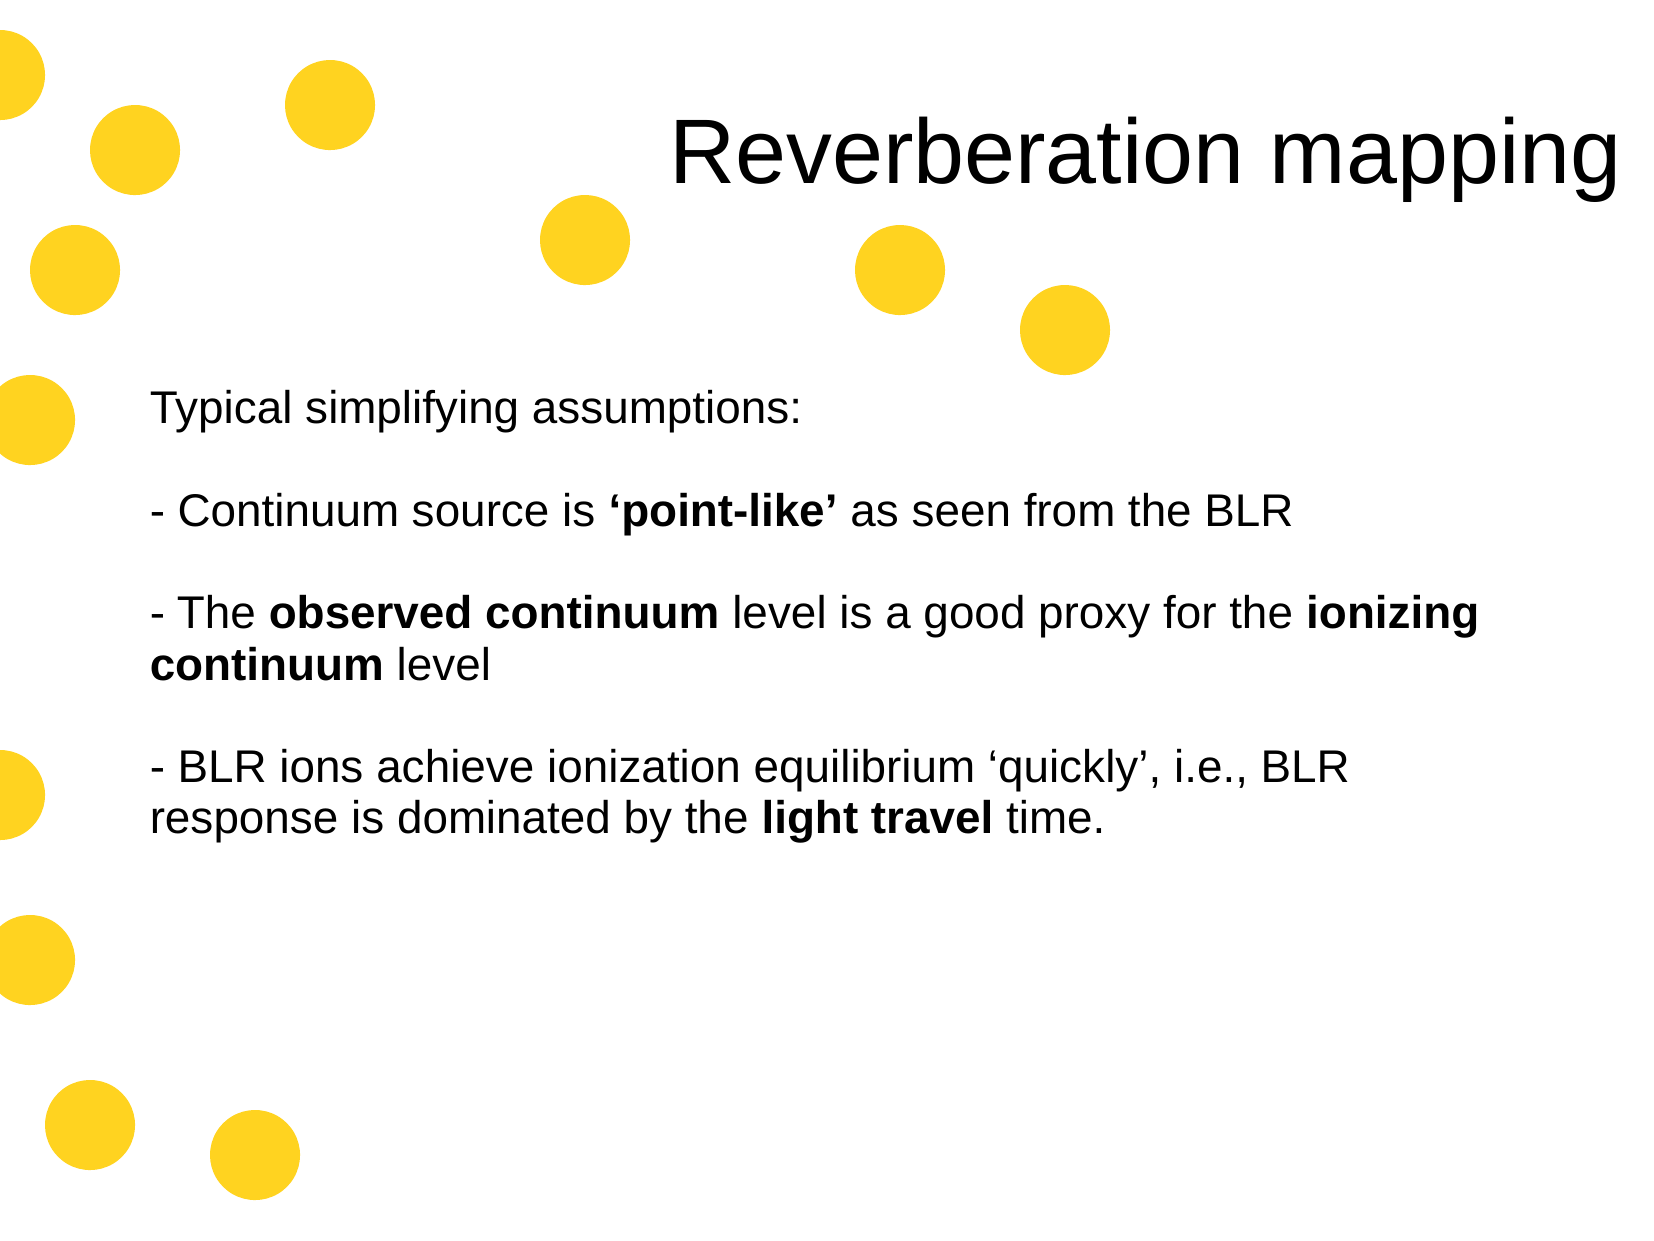

# Reverberation mapping
Typical simplifying assumptions:
- Continuum source is ‘point-like’ as seen from the BLR
- The observed continuum level is a good proxy for the ionizing continuum level
- BLR ions achieve ionization equilibrium ‘quickly’, i.e., BLR response is dominated by the light travel time.